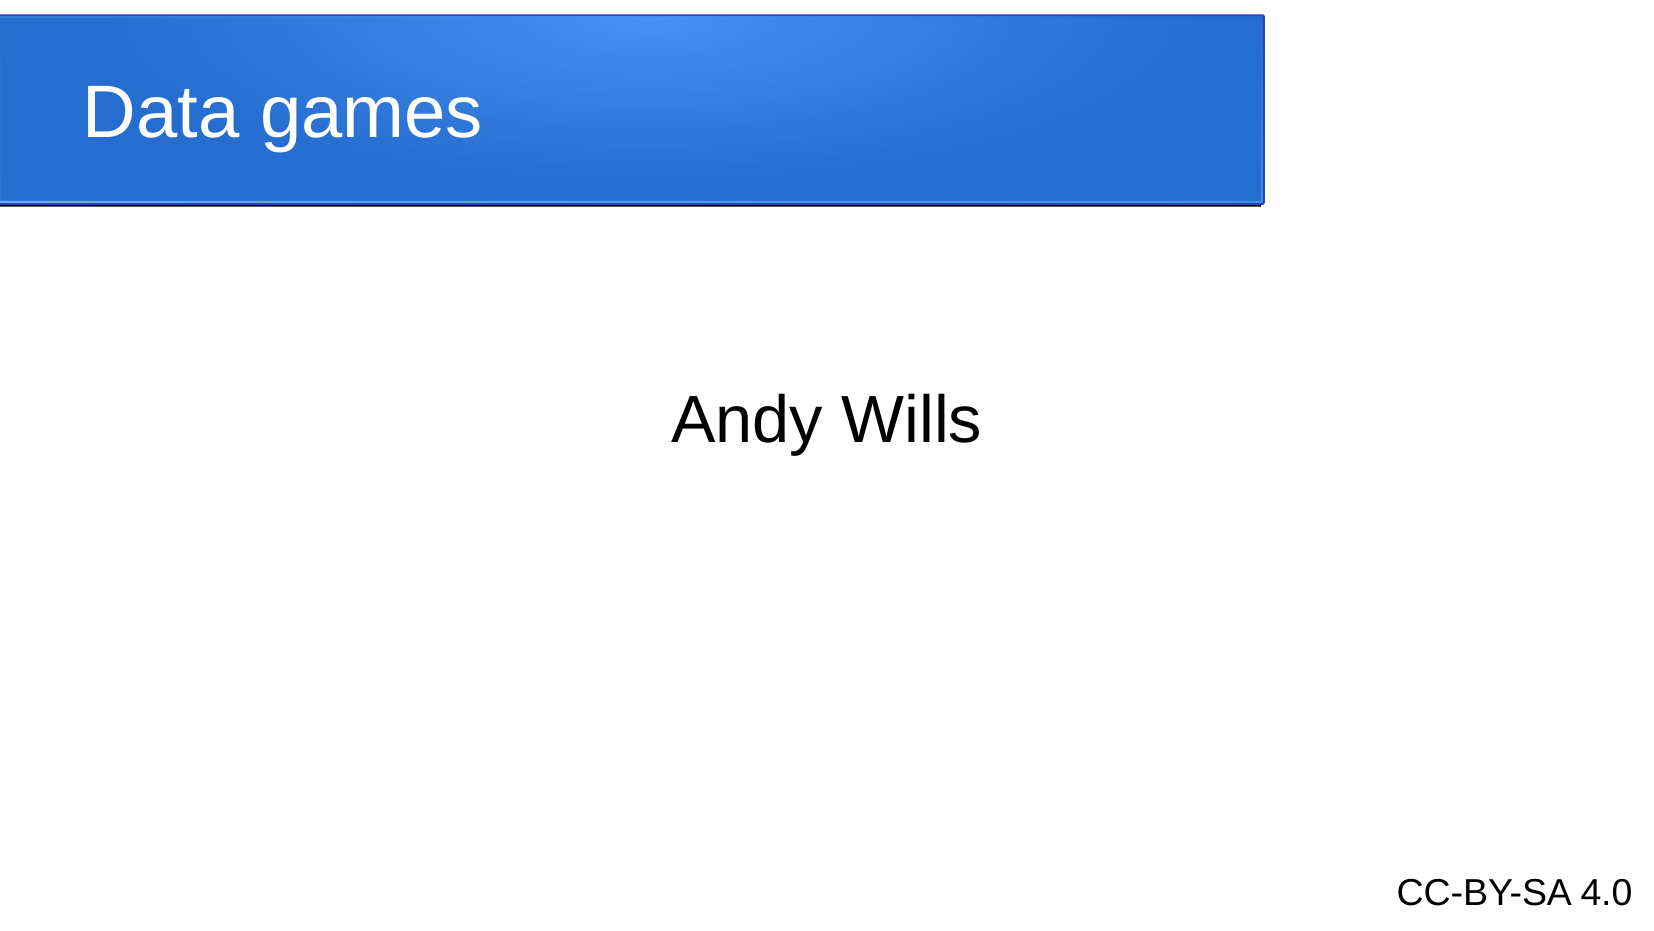

# Data games
Andy Wills
CC-BY-SA 4.0